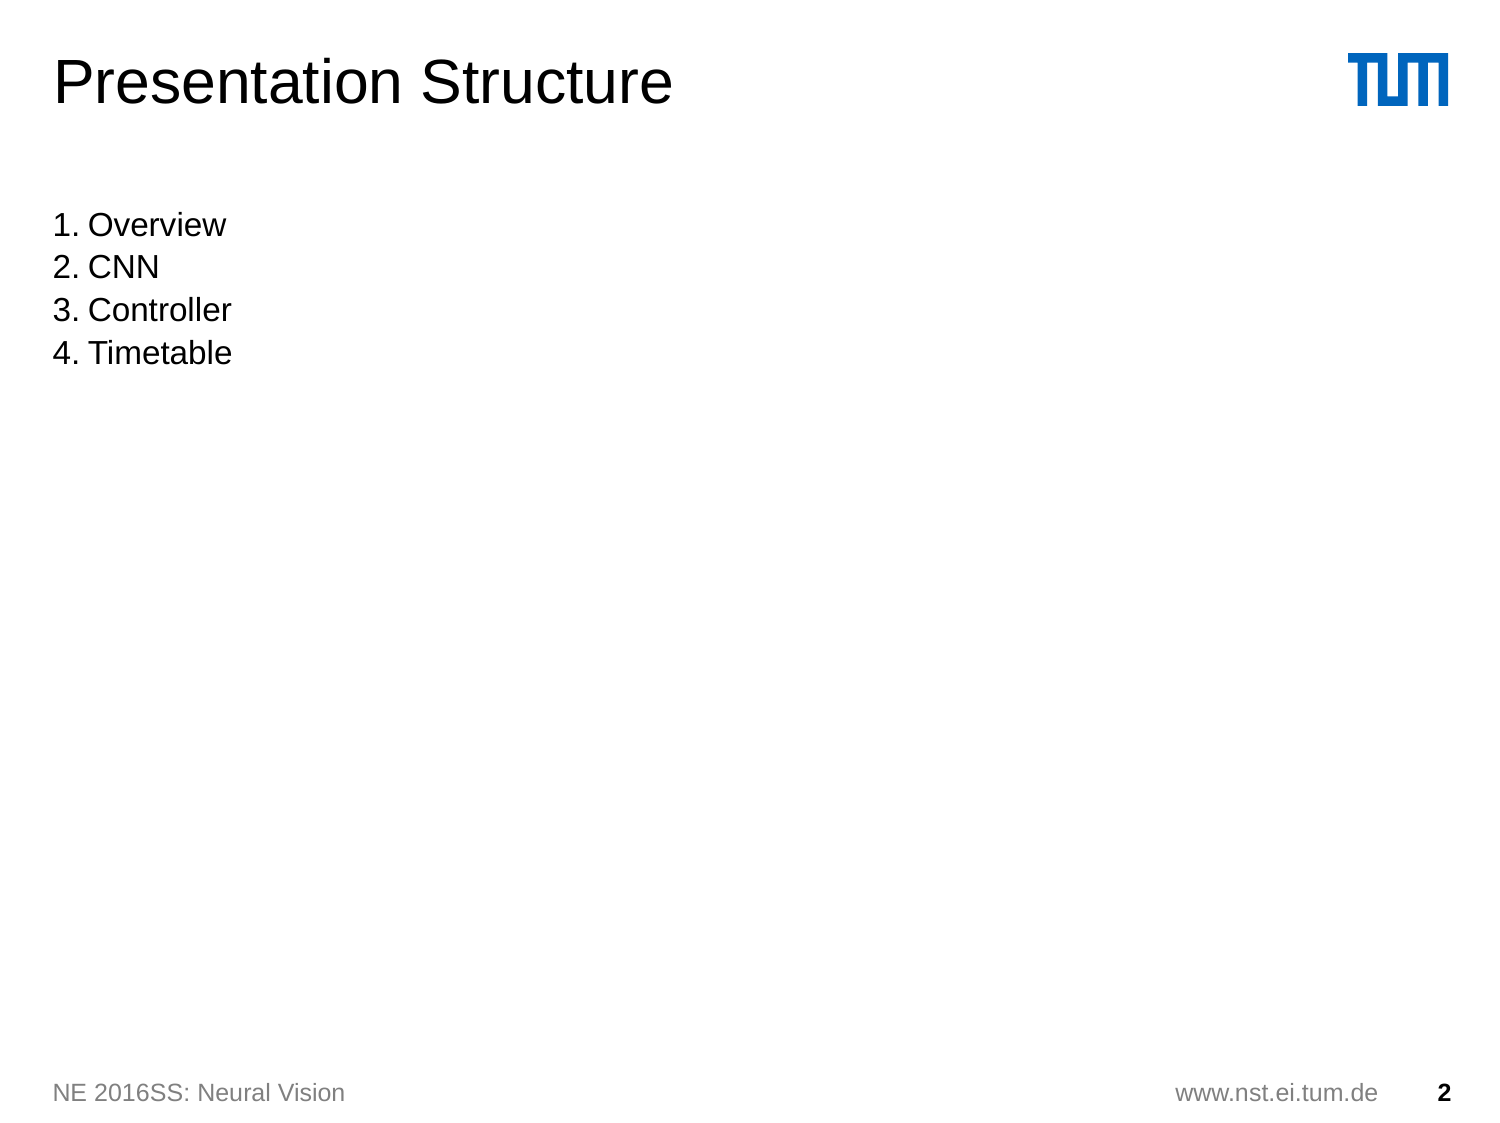

# Presentation Structure
Overview
CNN
Controller
Timetable
NE 2016SS: Neural Vision
2